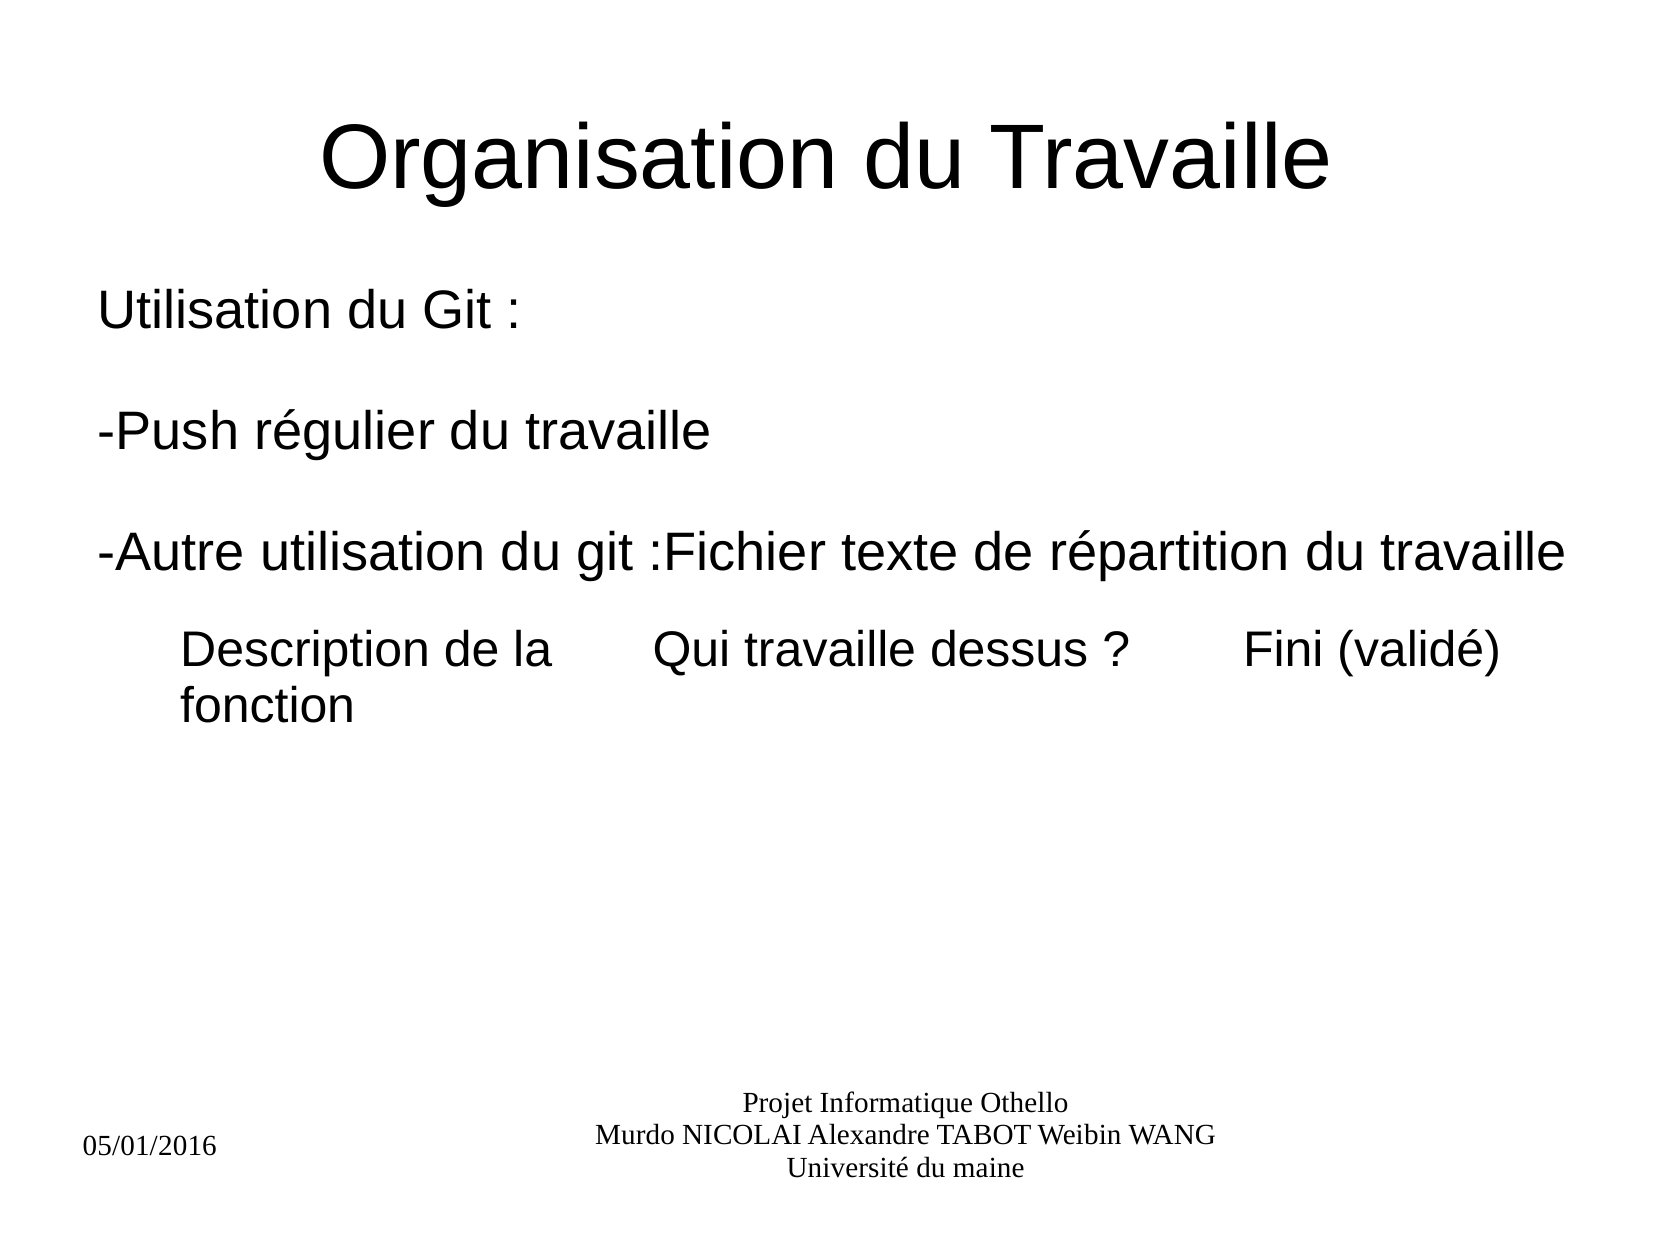

# Organisation du Travaille
Utilisation du Git :
-Push régulier du travaille
-Autre utilisation du git :Fichier texte de répartition du travaille
Description de la fonction
Qui travaille dessus ?
Fini (validé)